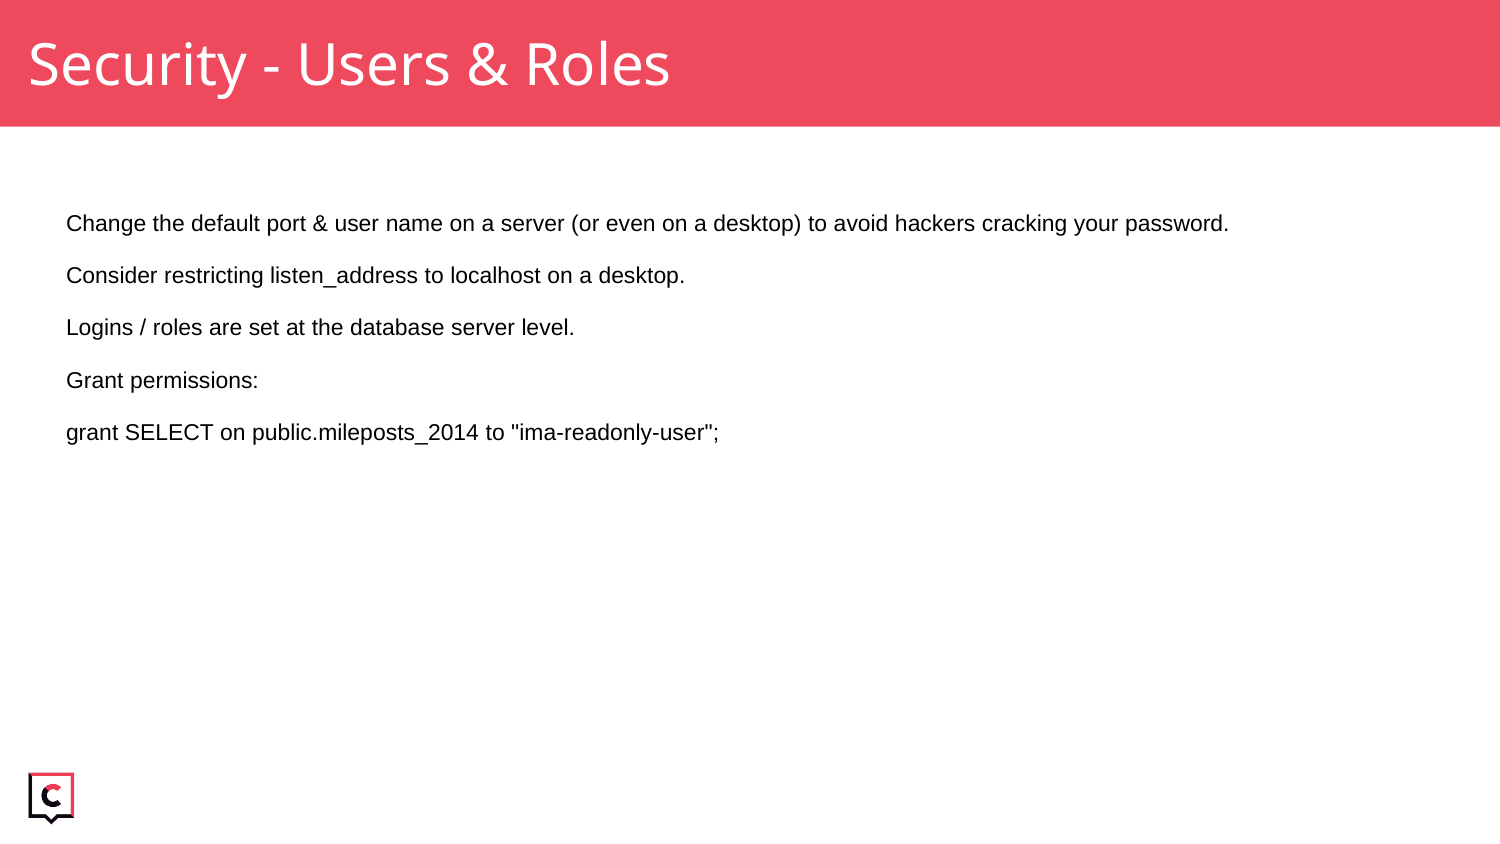

# Security - Users & Roles
Change the default port & user name on a server (or even on a desktop) to avoid hackers cracking your password.
Consider restricting listen_address to localhost on a desktop.
Logins / roles are set at the database server level.
Grant permissions:
grant SELECT on public.mileposts_2014 to "ima-readonly-user";